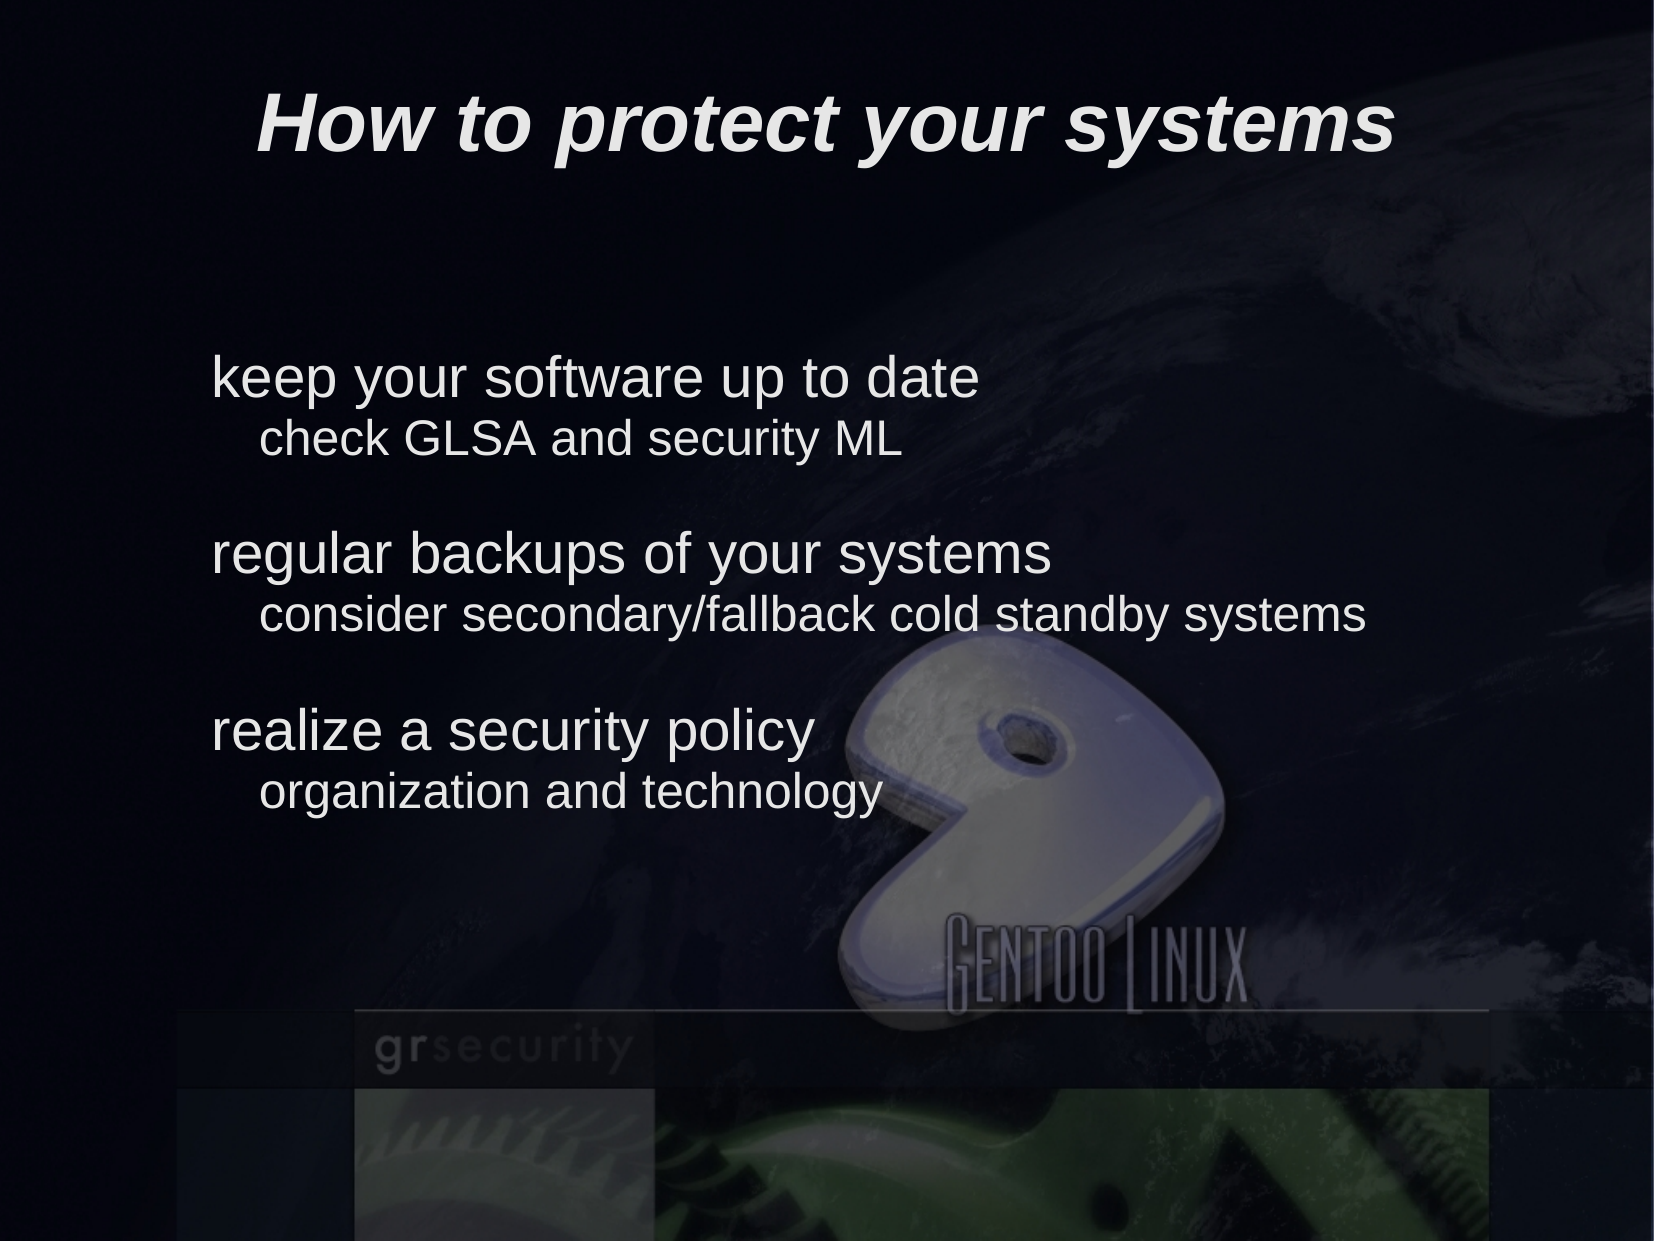

# How to protect your systems
keep your software up to date
check GLSA and security ML
regular backups of your systems
consider secondary/fallback cold standby systems
realize a security policy
organization and technology